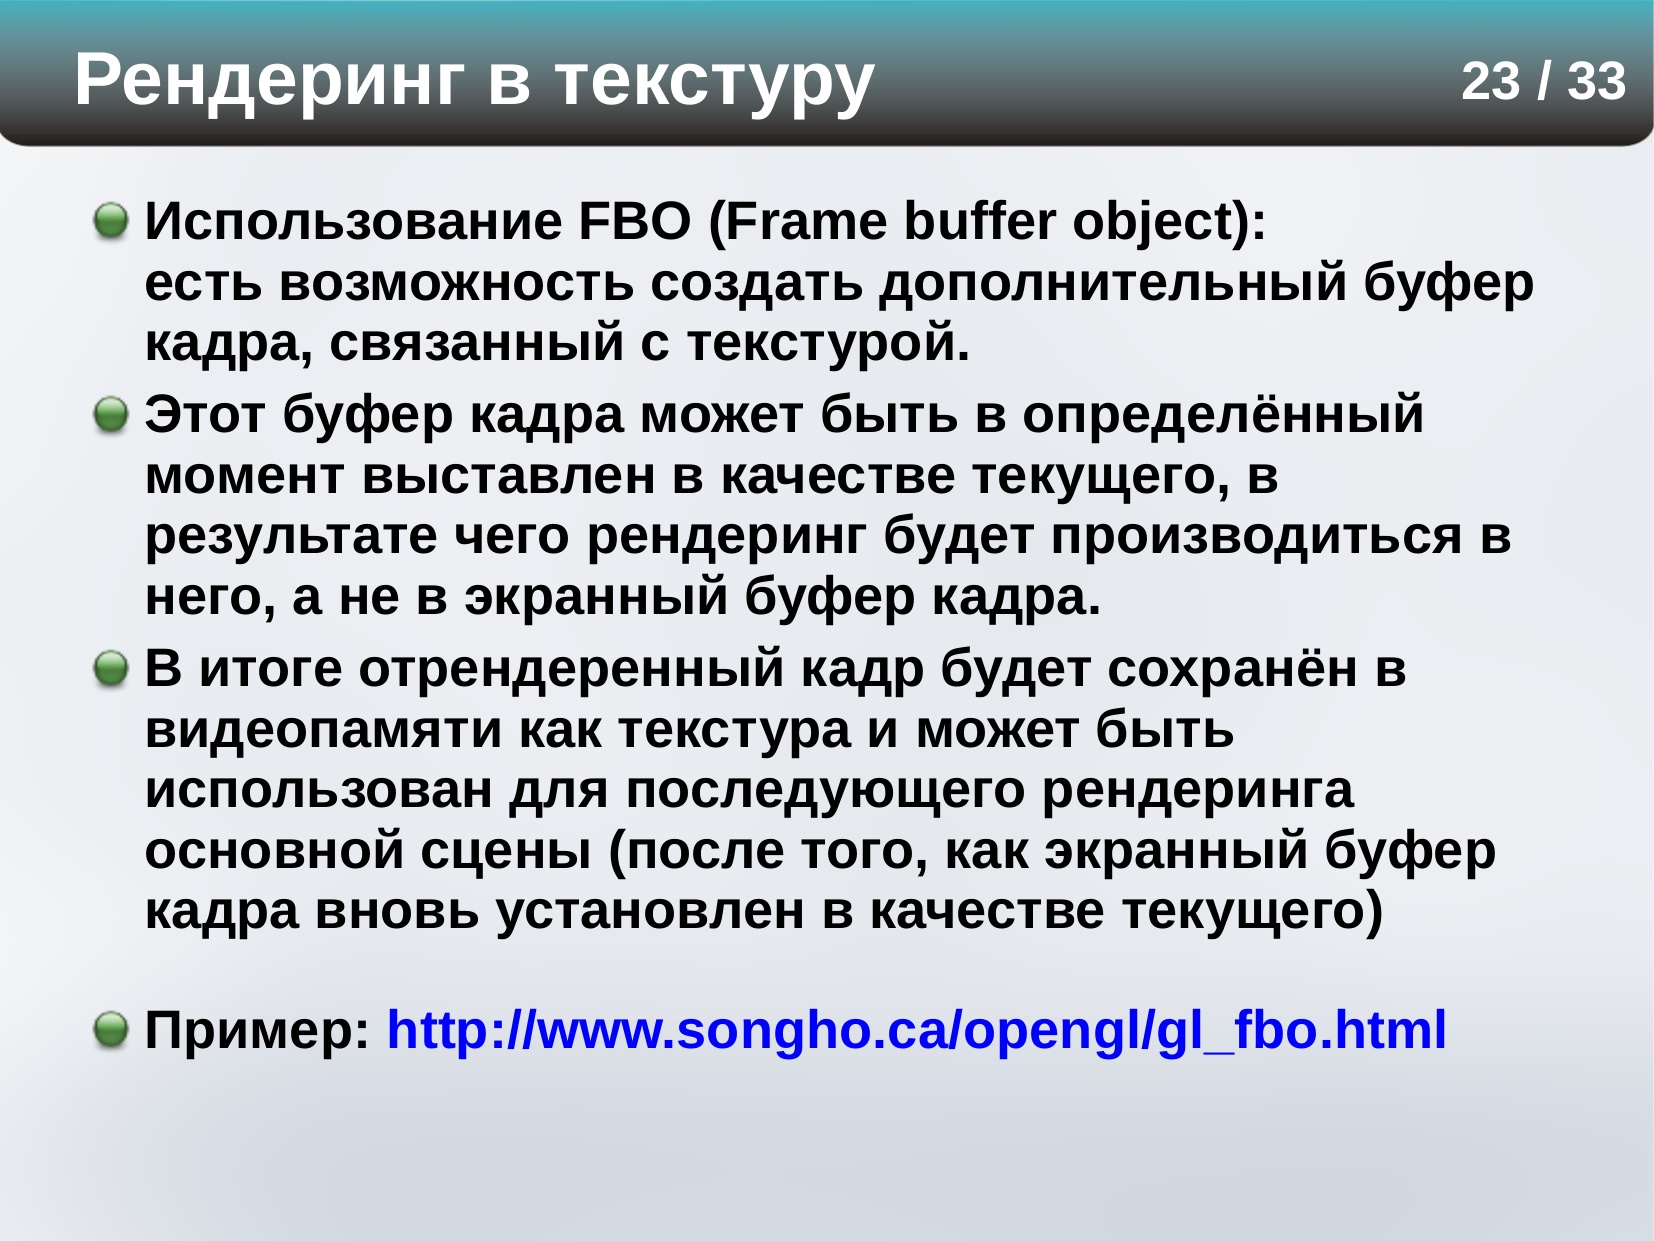

Рендеринг в текстуру
Использование FBO (Frame buffer object):
есть возможность создать дополнительный буфер кадра, связанный с текстурой.
Этот буфер кадра может быть в определённый момент выставлен в качестве текущего, в результате чего рендеринг будет производиться в него, а не в экранный буфер кадра.
В итоге отрендеренный кадр будет сохранён в видеопамяти как текстура и может быть использован для последующего рендеринга основной сцены (после того, как экранный буфер кадра вновь установлен в качестве текущего)
Пример: http://www.songho.ca/opengl/gl_fbo.html